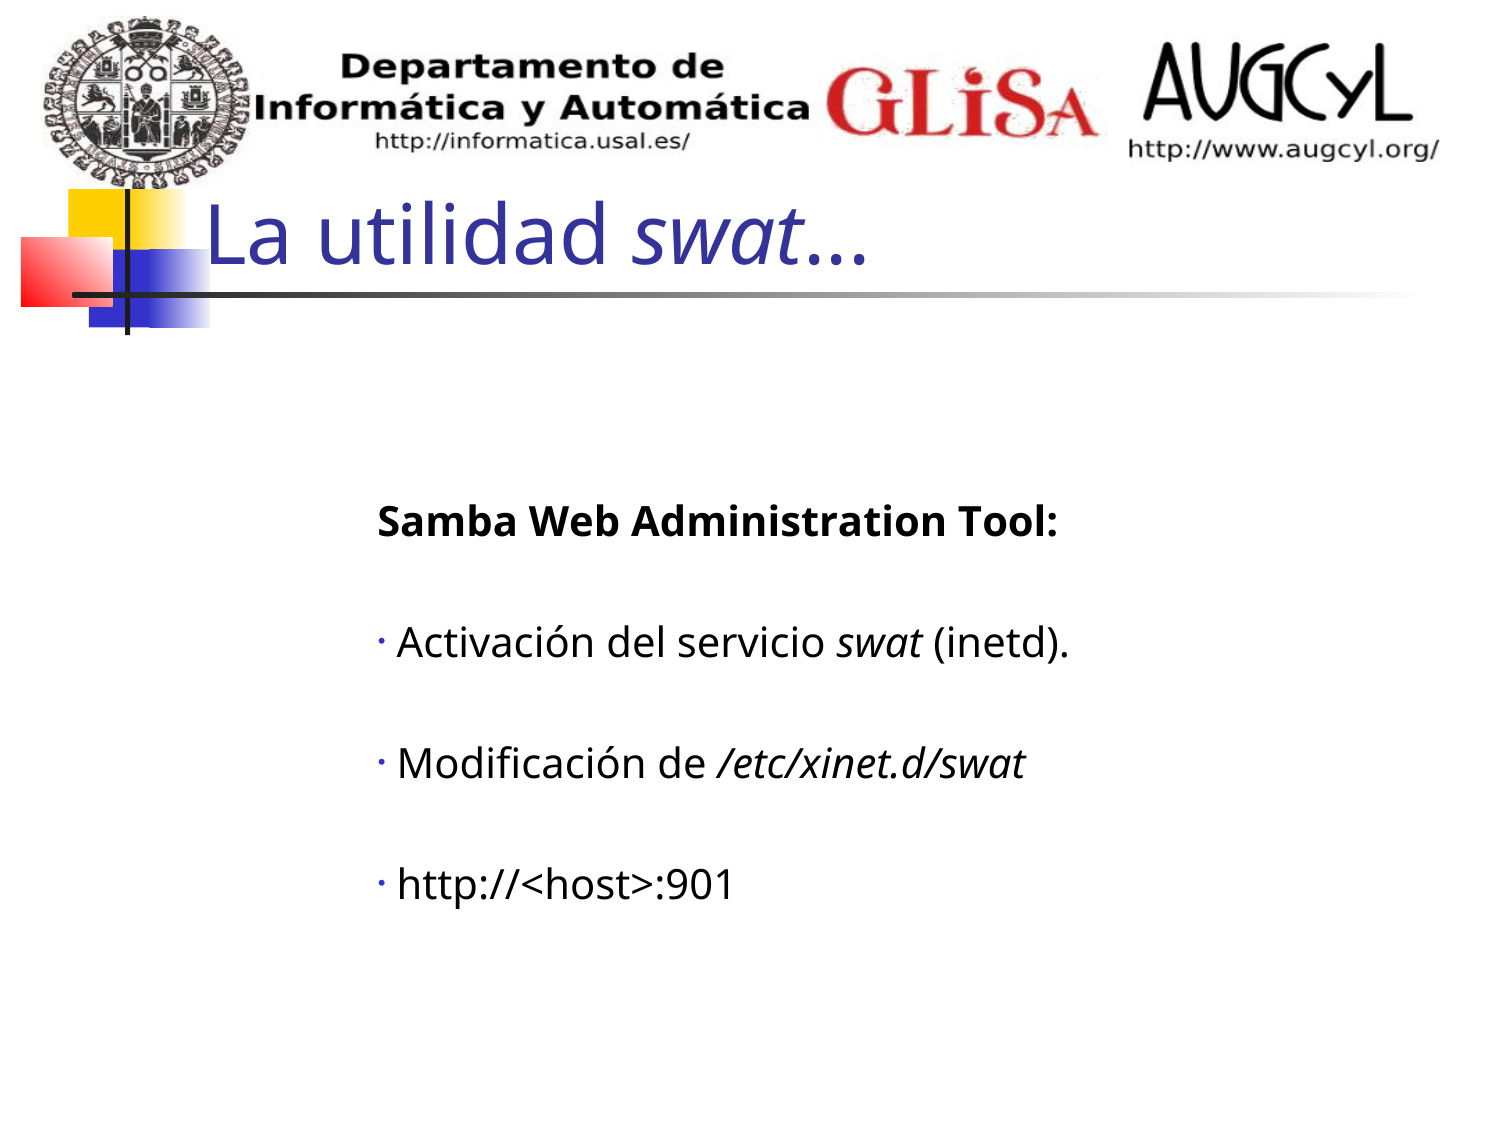

# La utilidad swat...
Samba Web Administration Tool:
 Activación del servicio swat (inetd).
 Modificación de /etc/xinet.d/swat
 http://<host>:901